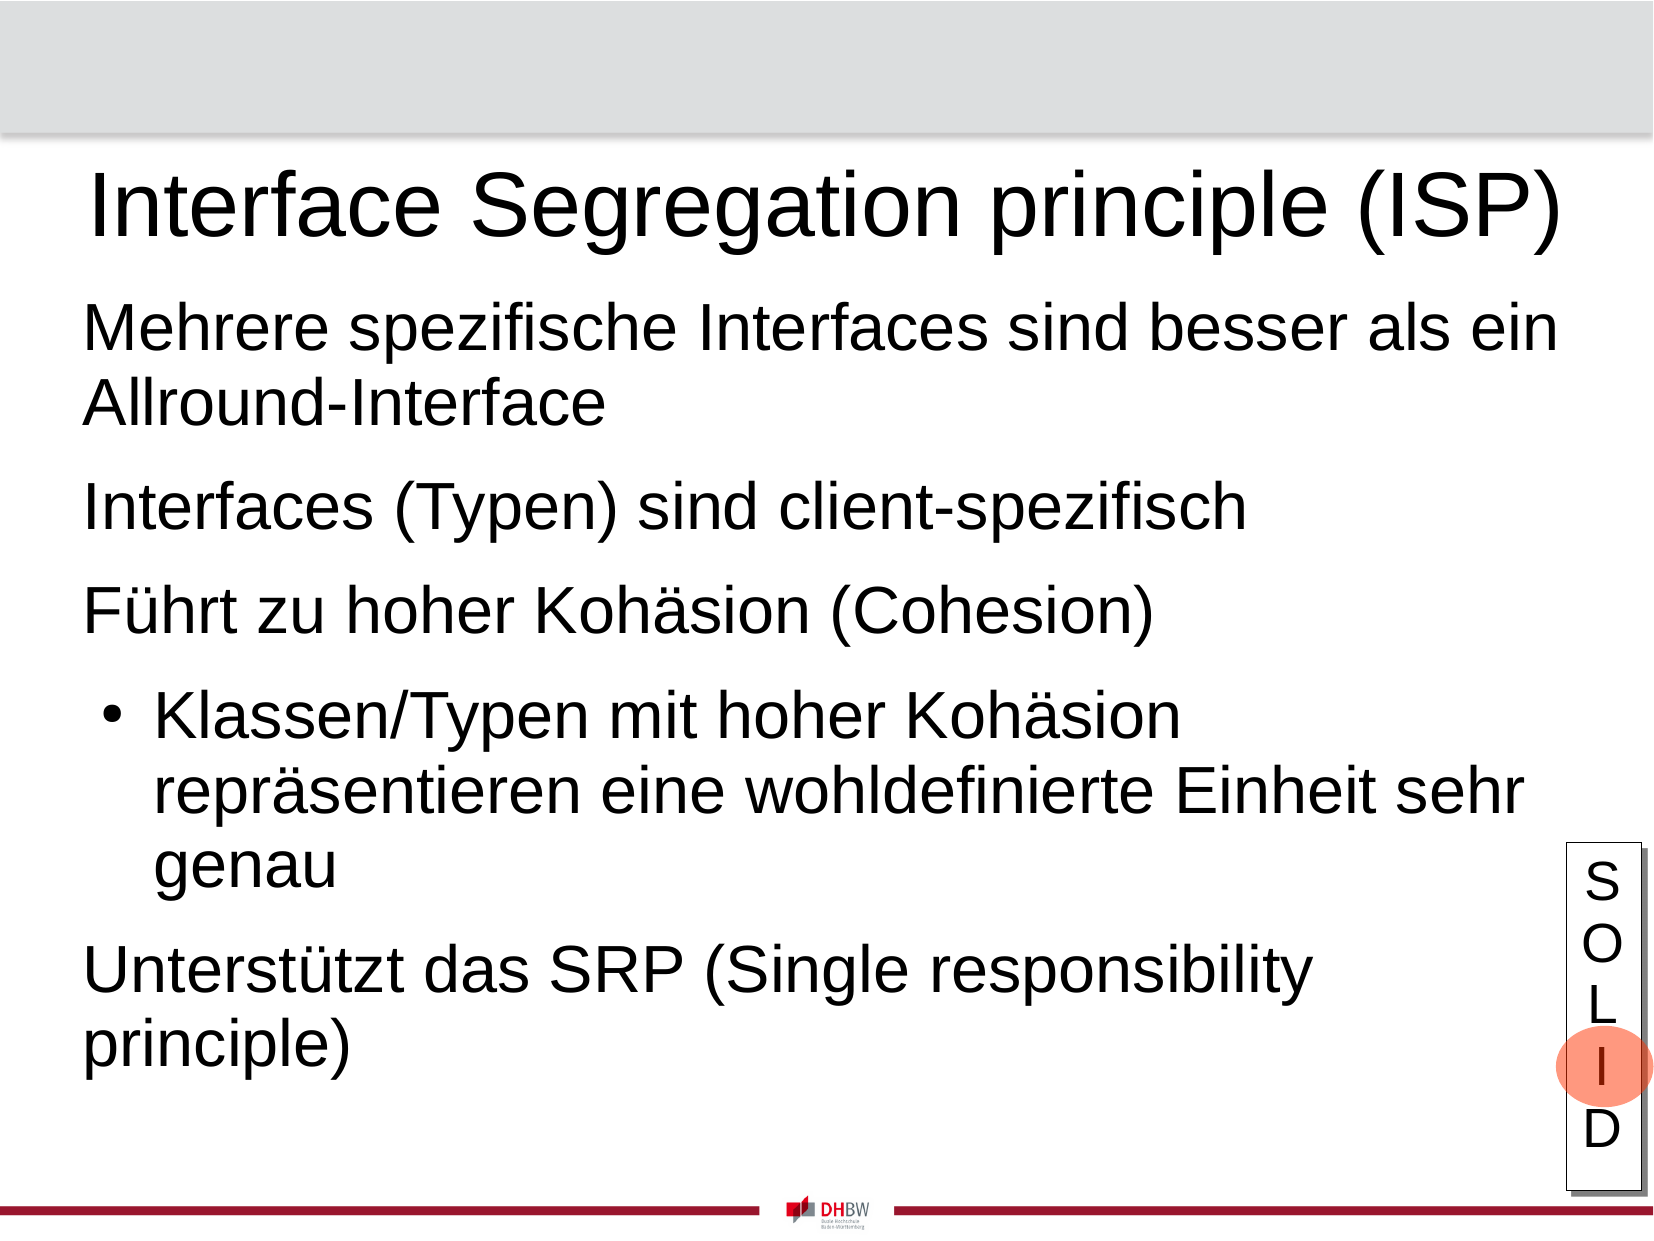

# Interface Segregation principle (ISP)
Mehrere spezifische Interfaces sind besser als ein Allround-Interface
Interfaces (Typen) sind client-spezifisch
Führt zu hoher Kohäsion (Cohesion)
Klassen/Typen mit hoher Kohäsion repräsentieren eine wohldefinierte Einheit sehr genau
Unterstützt das SRP (Single responsibility principle)
S
O
L
I
D